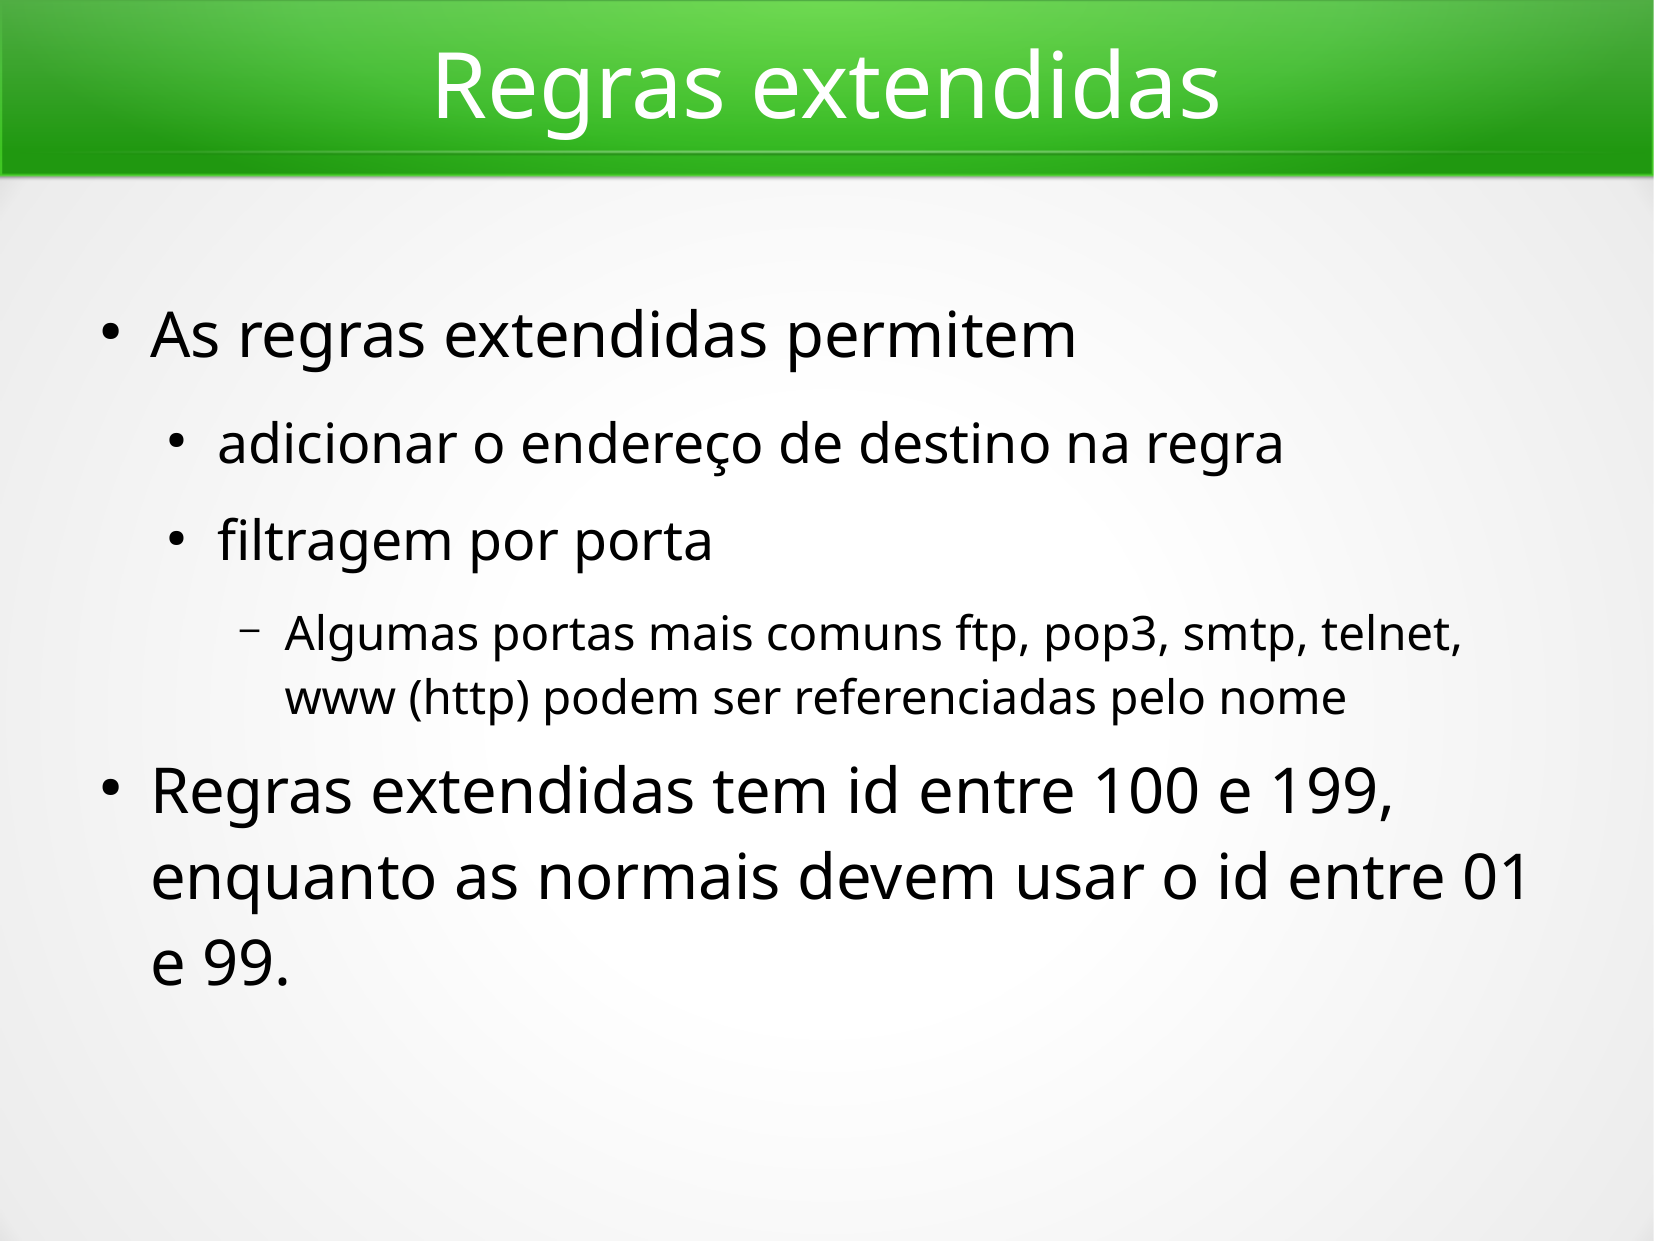

# Regras extendidas
As regras extendidas permitem
adicionar o endereço de destino na regra
filtragem por porta
Algumas portas mais comuns ftp, pop3, smtp, telnet, www (http) podem ser referenciadas pelo nome
Regras extendidas tem id entre 100 e 199, enquanto as normais devem usar o id entre 01 e 99.